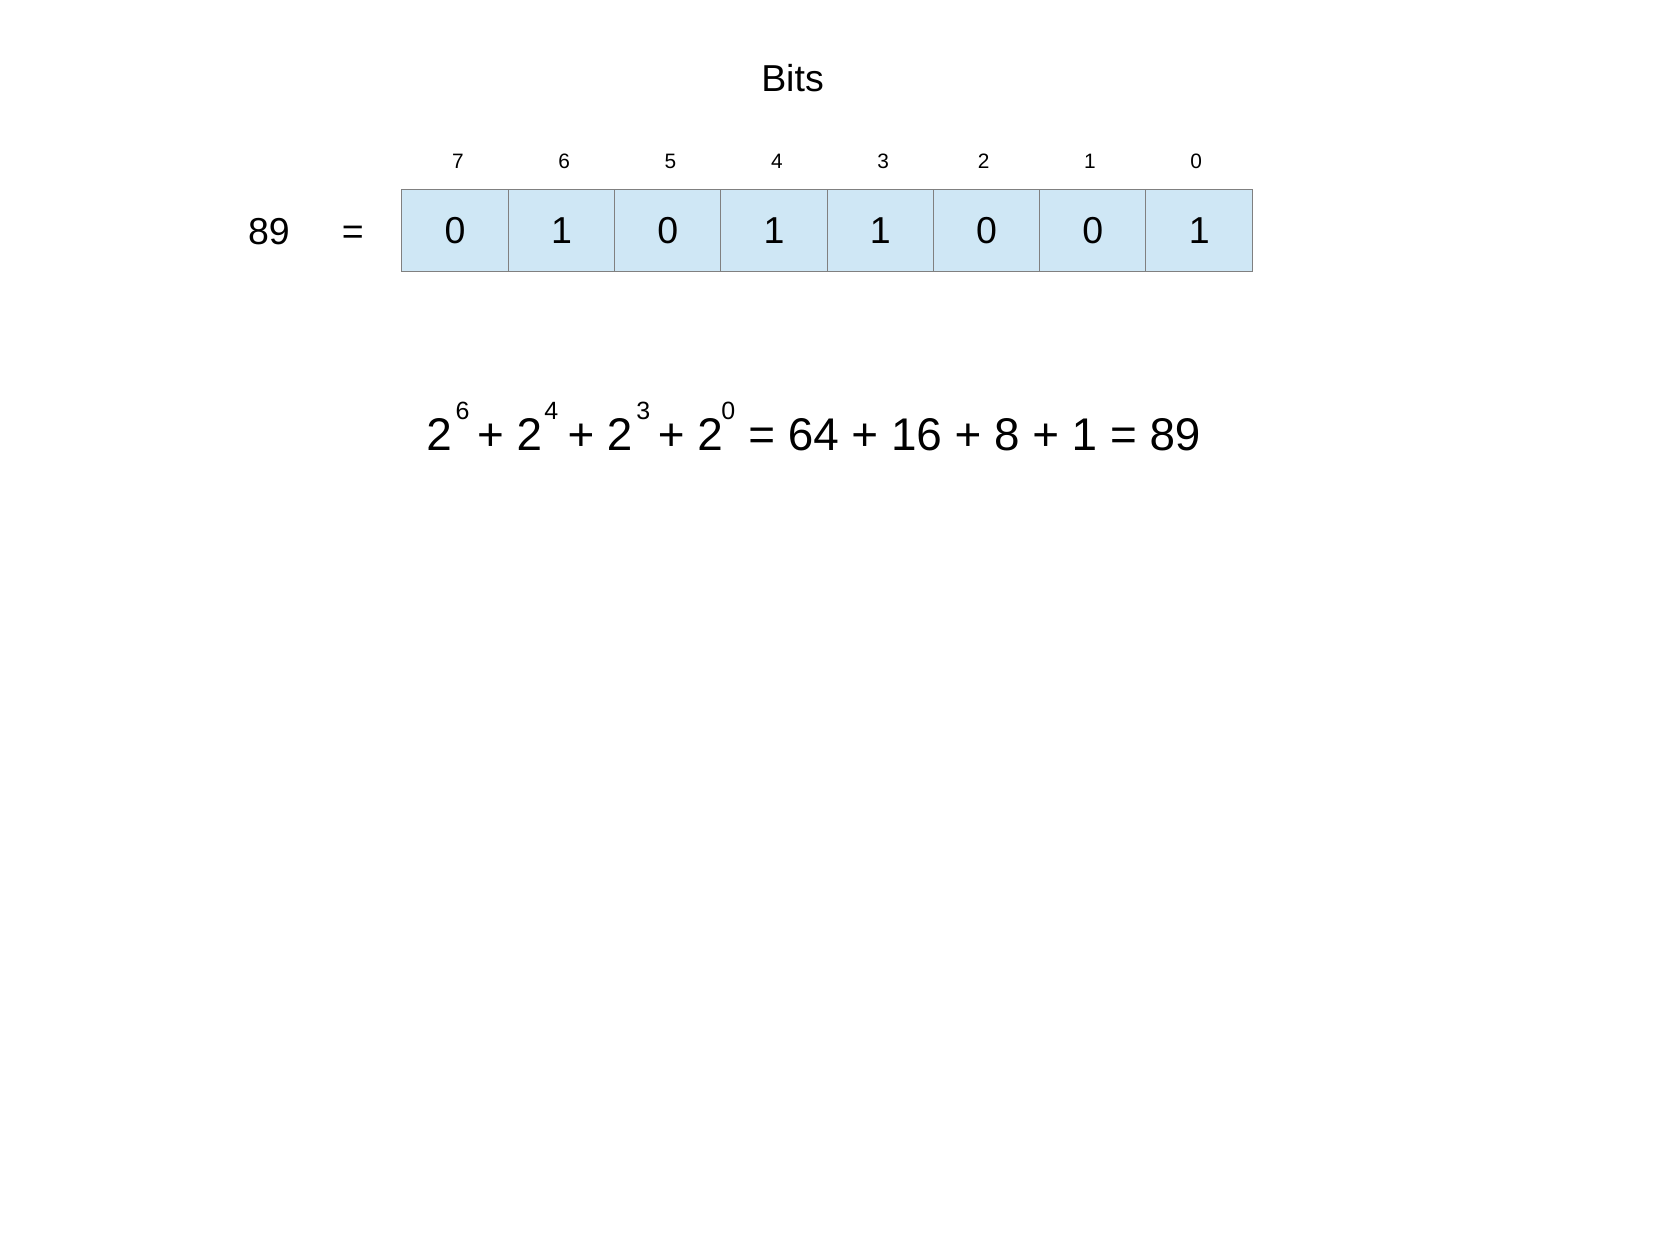

Bits
7
6
5
4
3
2
1
0
0
1
0
1
1
0
0
1
89 =
6
4
3
0
2 + 2 + 2 + 2 = 64 + 16 + 8 + 1 = 89